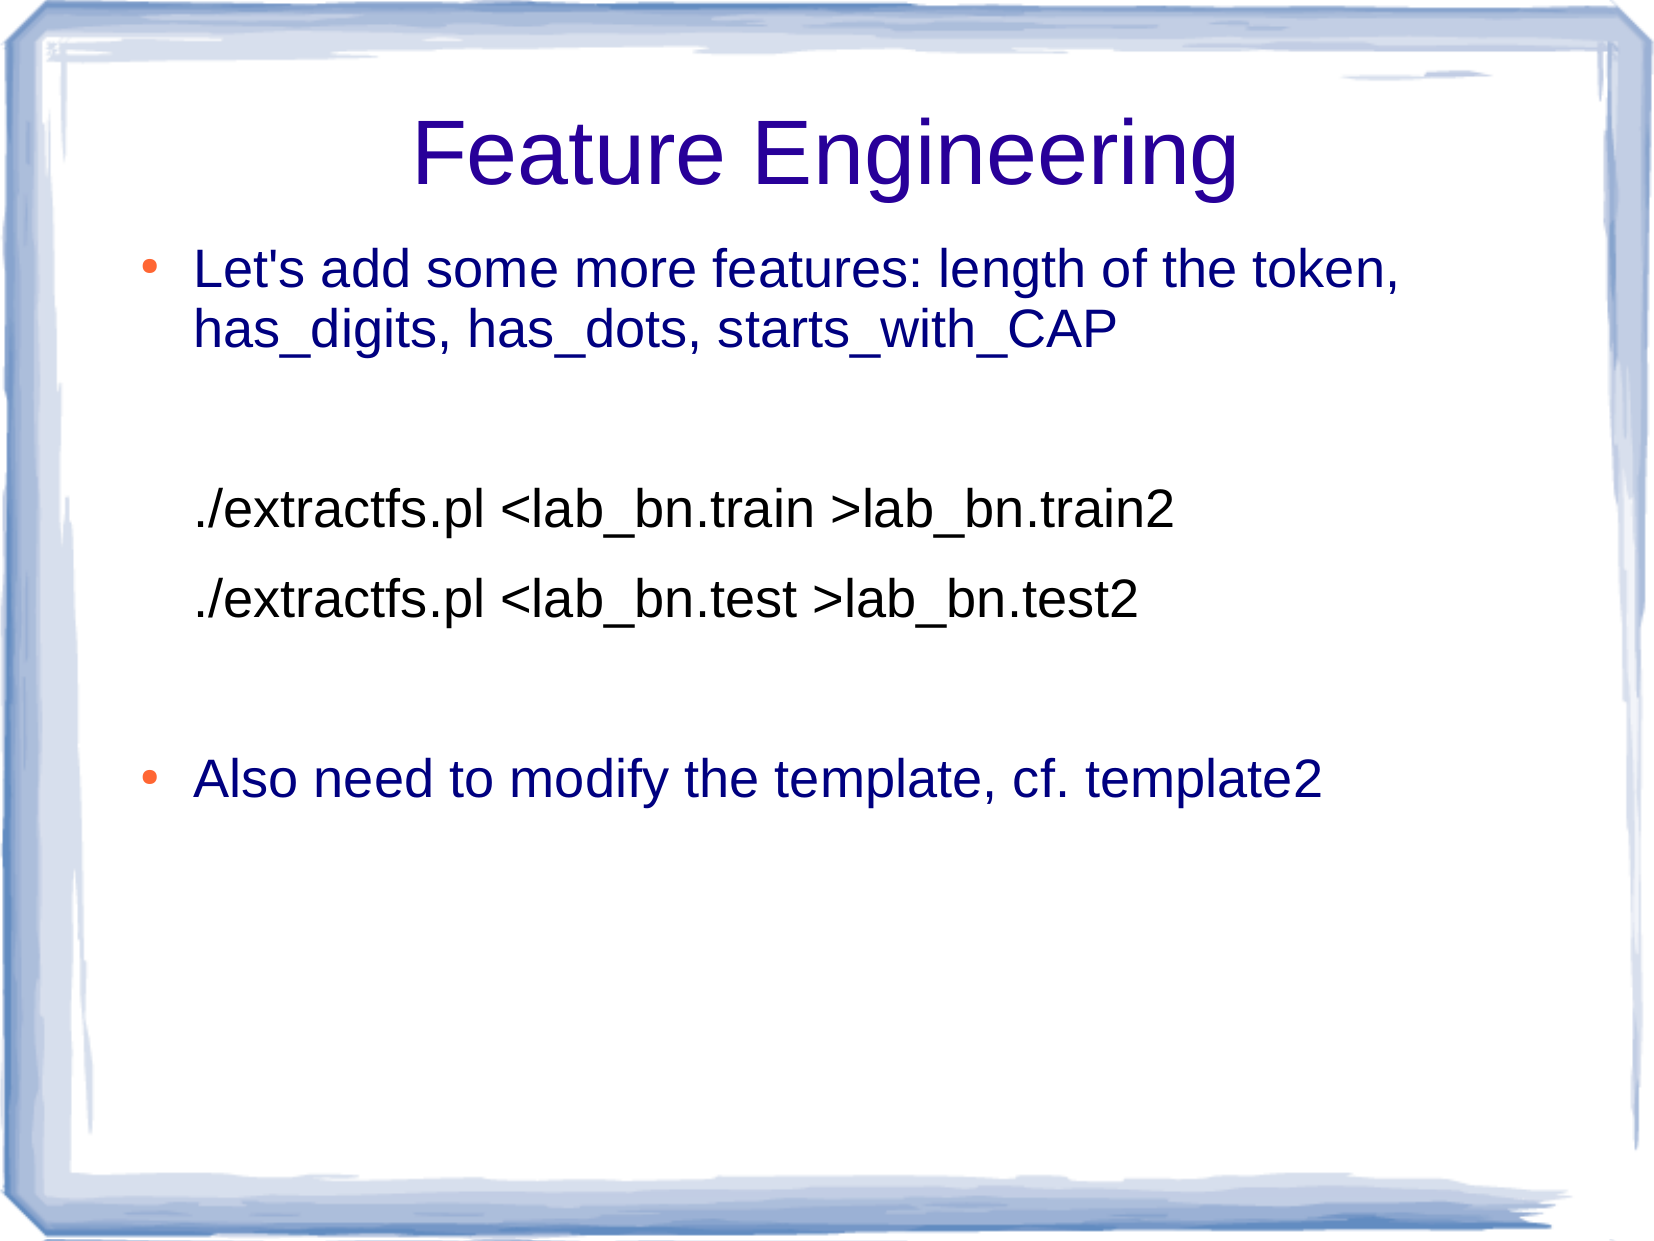

# Feature Engineering
Let's add some more features: length of the token, has_digits, has_dots, starts_with_CAP
./extractfs.pl <lab_bn.train >lab_bn.train2
./extractfs.pl <lab_bn.test >lab_bn.test2
Also need to modify the template, cf. template2